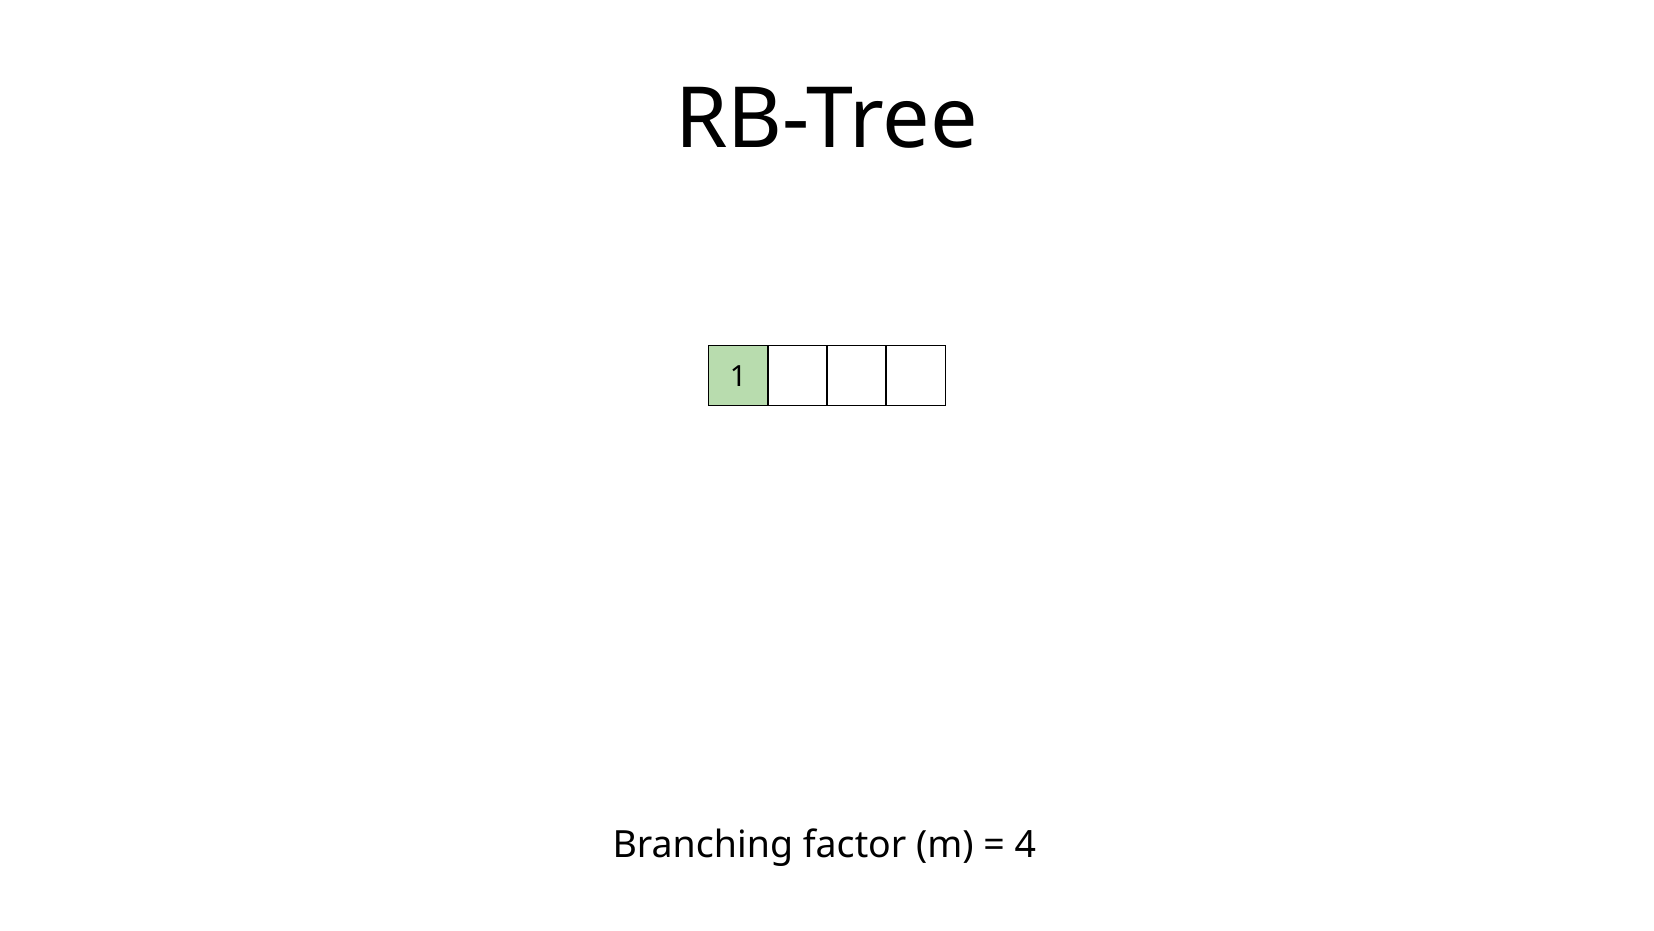

# RB-Tree
1
Branching factor (m) = 4